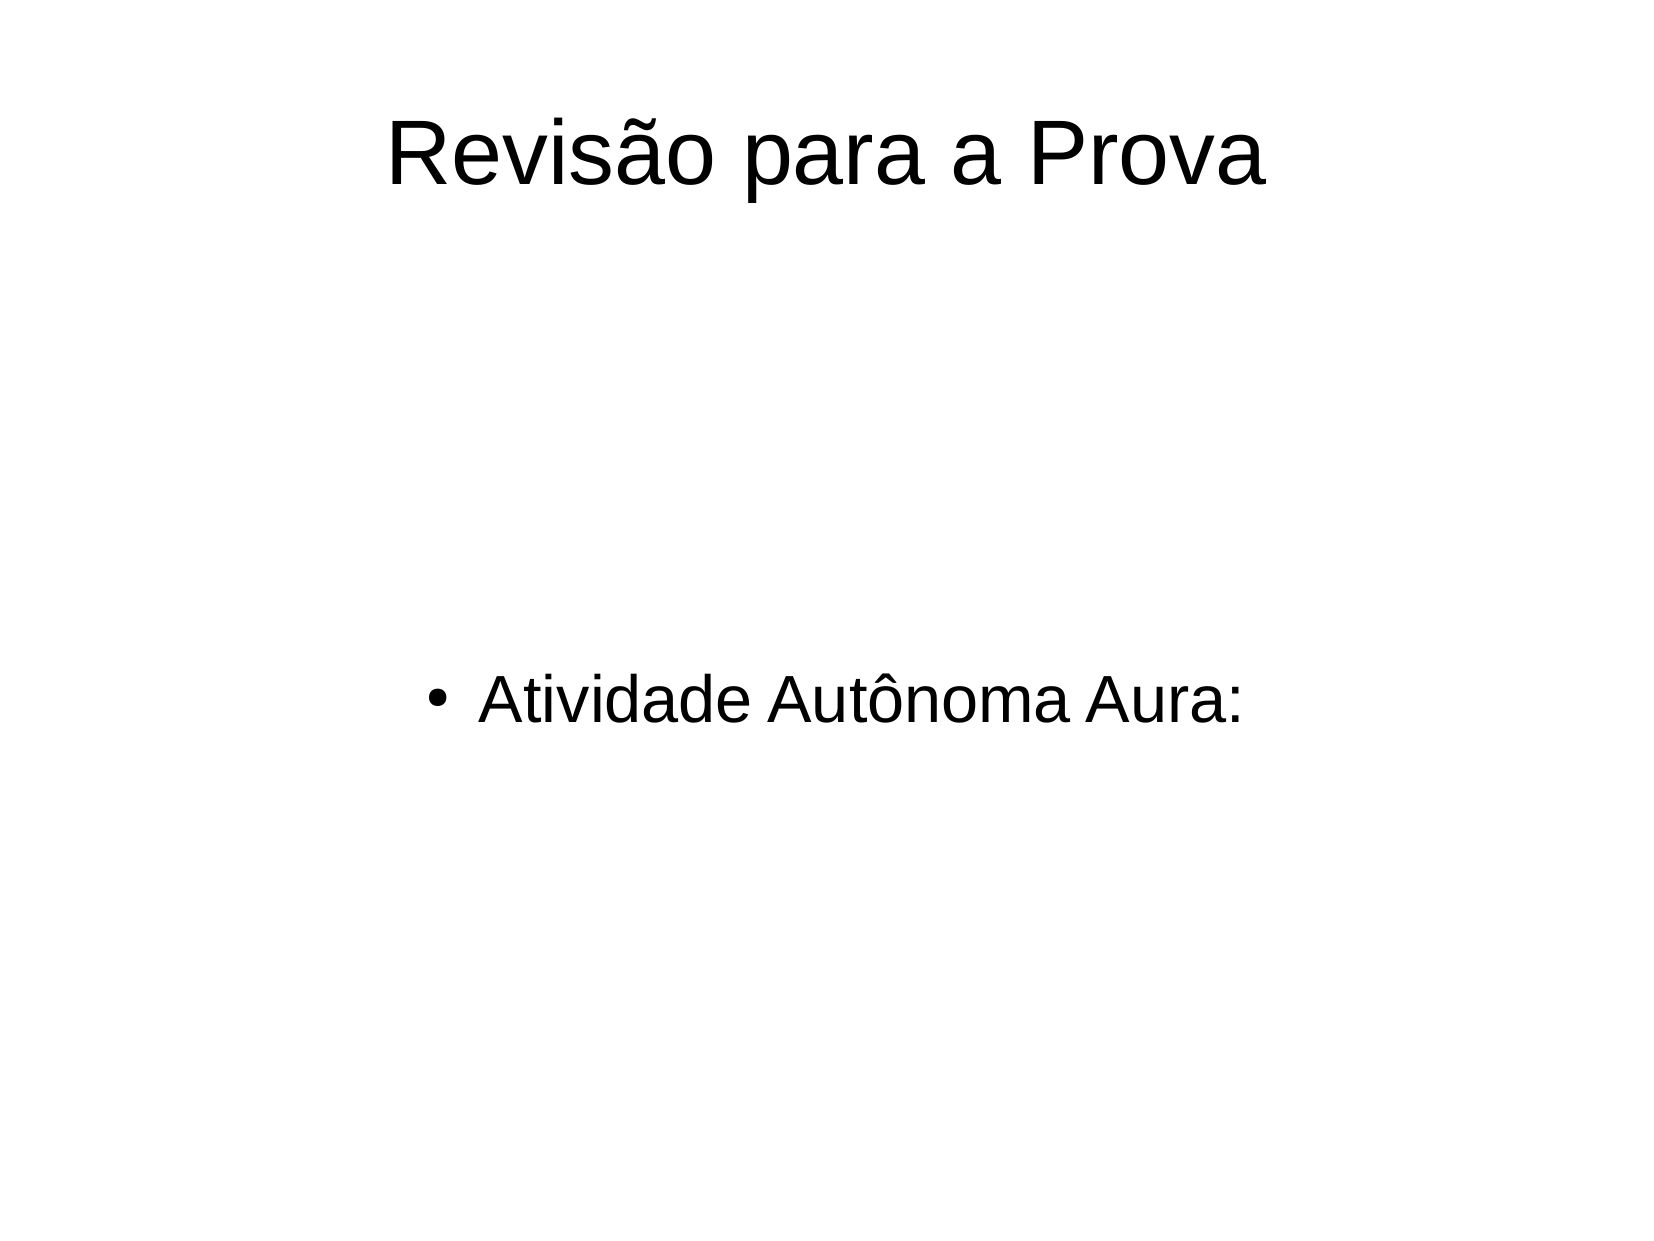

# Revisão para a Prova
Atividade Autônoma Aura: